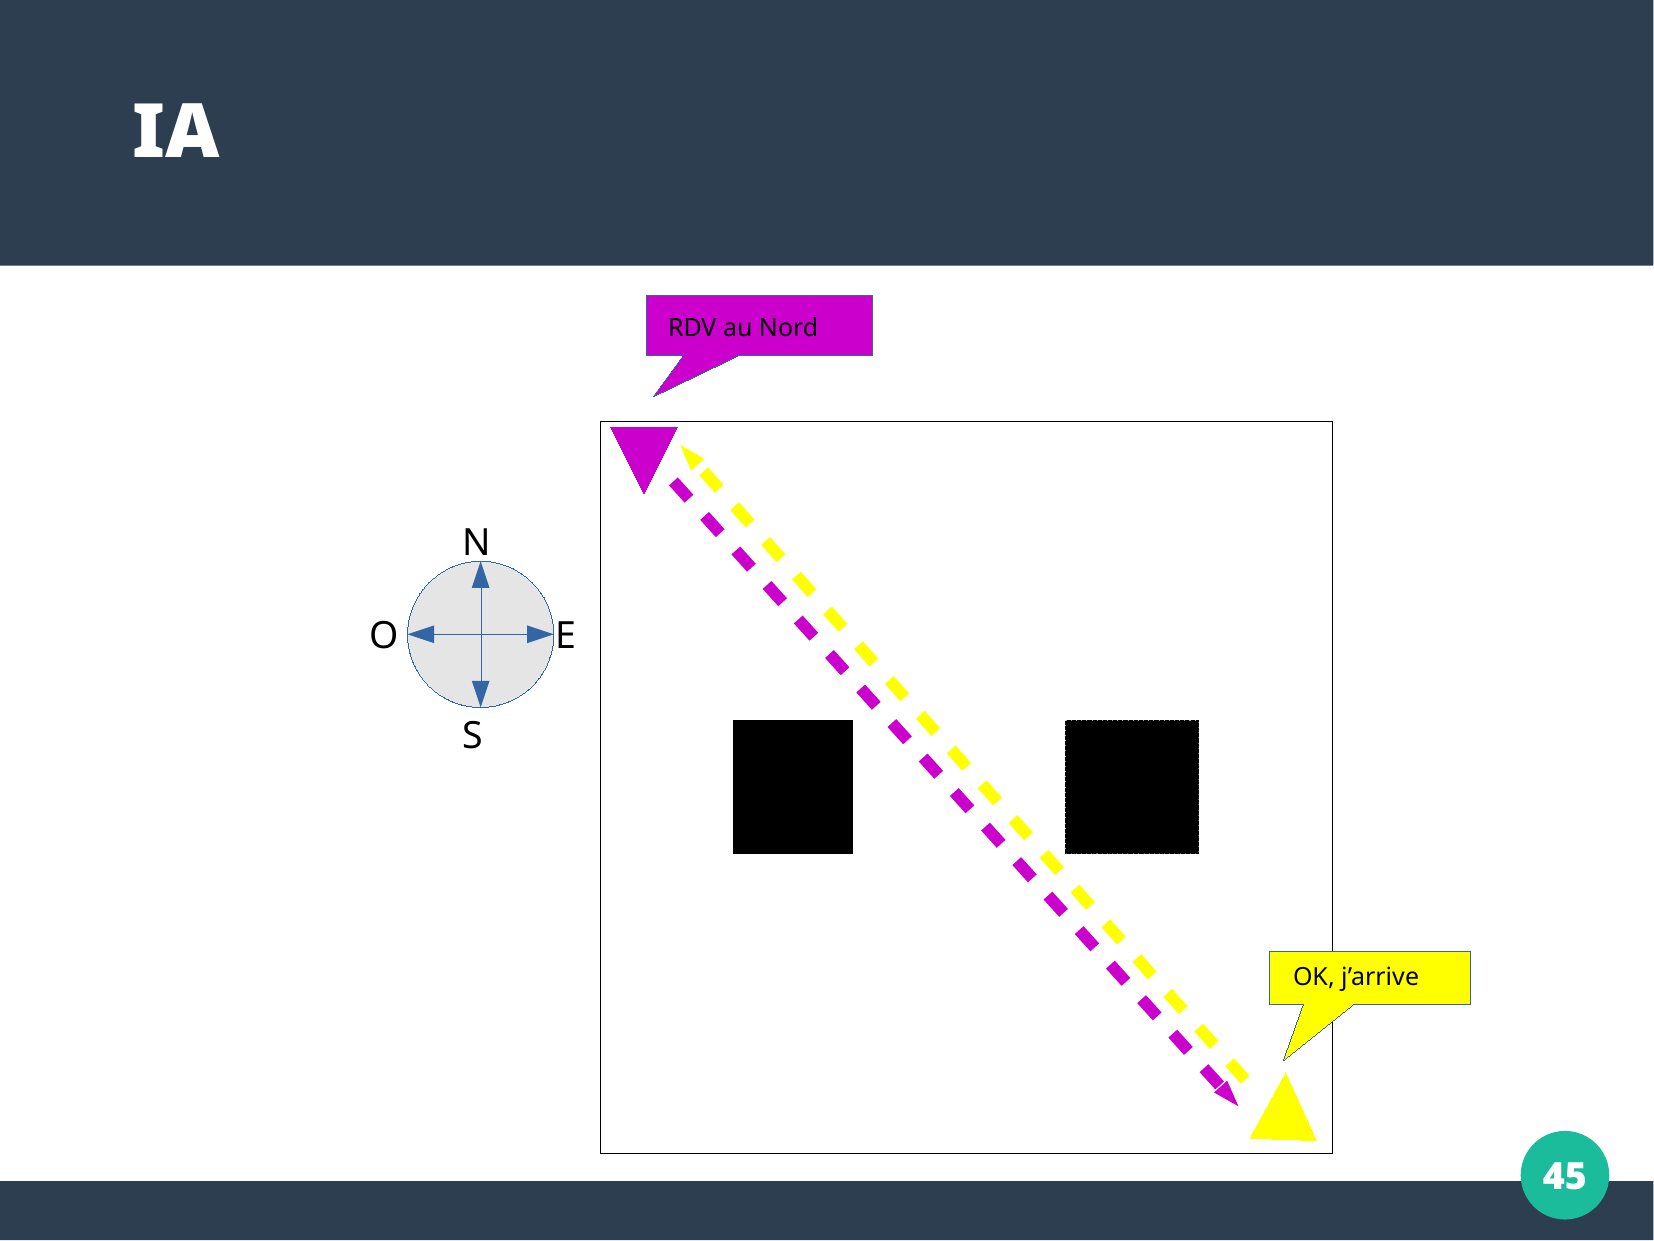

# IA
RDV au Nord
N
O
E
S
OK, j’arrive
45